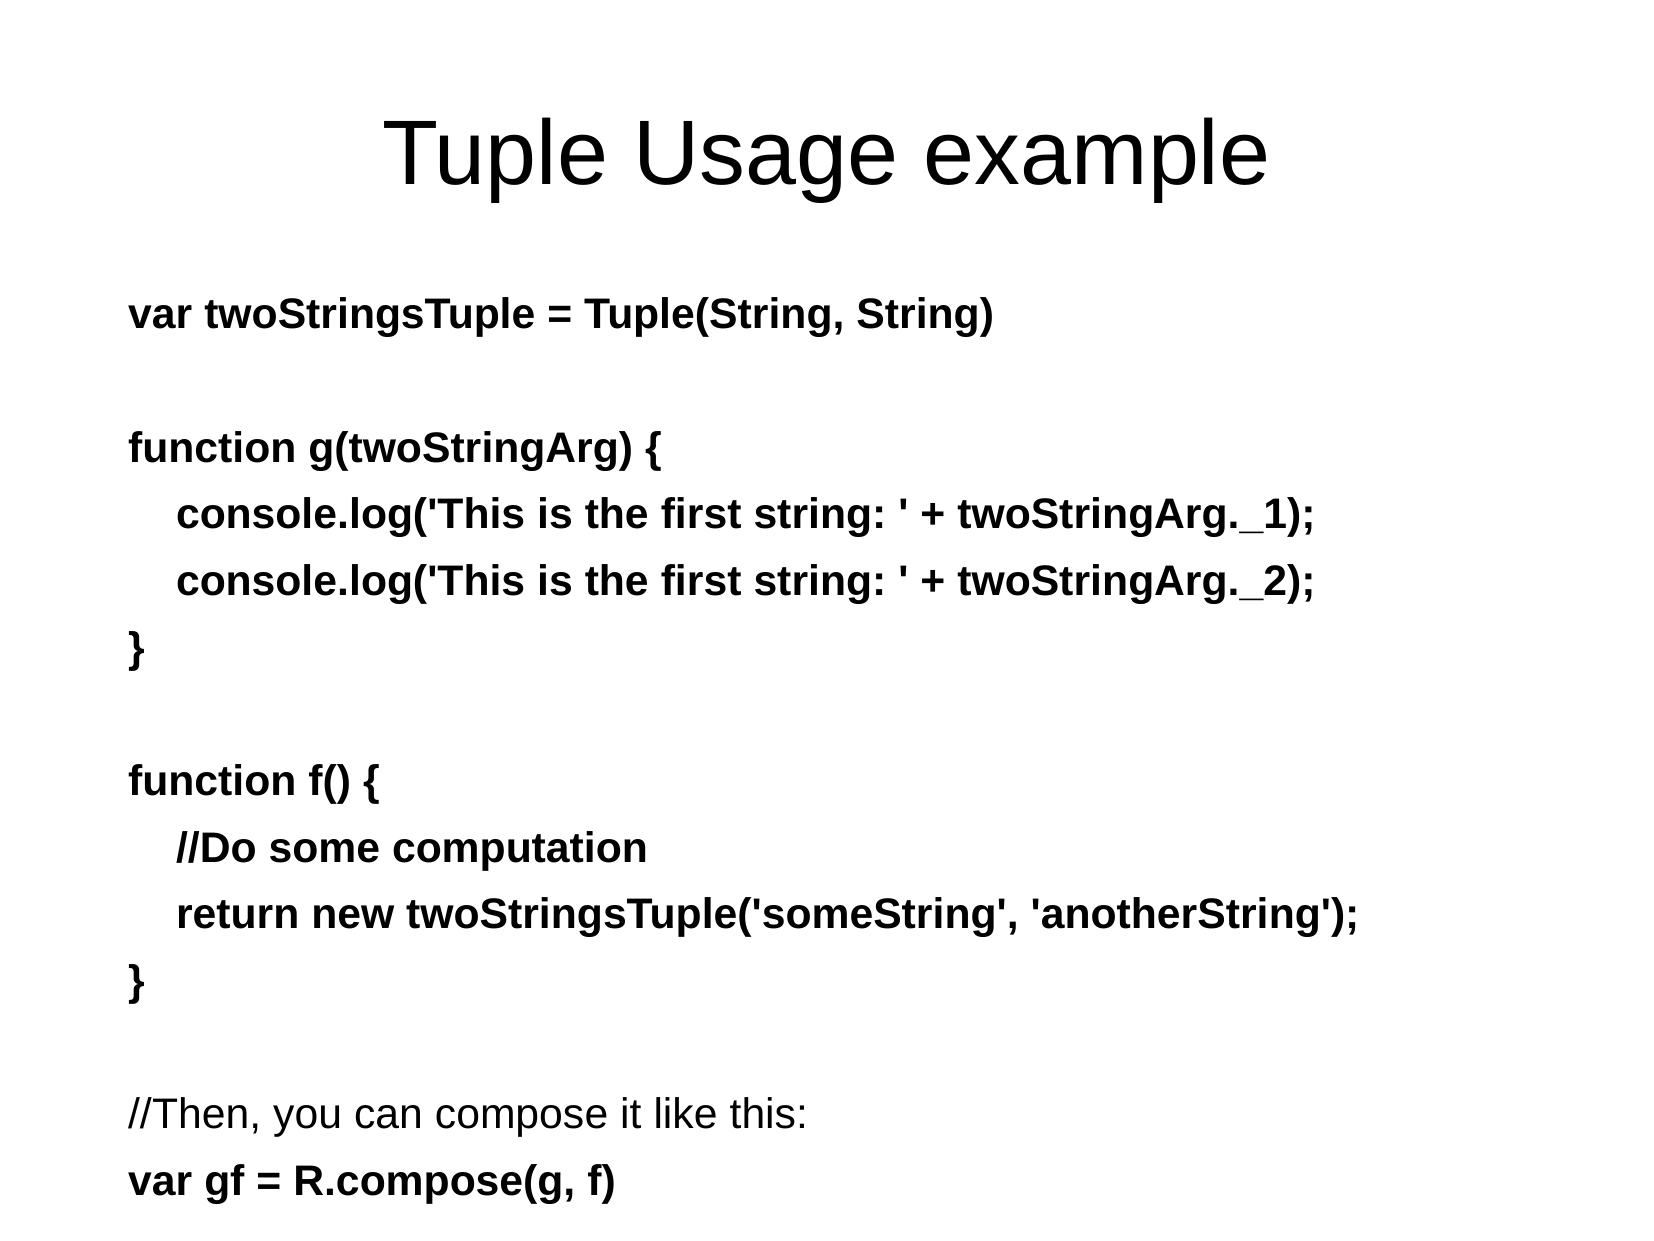

# Tuple Usage example
var twoStringsTuple = Tuple(String, String)
function g(twoStringArg) {
 console.log('This is the first string: ' + twoStringArg._1);
 console.log('This is the first string: ' + twoStringArg._2);
}
function f() {
 //Do some computation
 return new twoStringsTuple('someString', 'anotherString');
}
//Then, you can compose it like this:
var gf = R.compose(g, f)